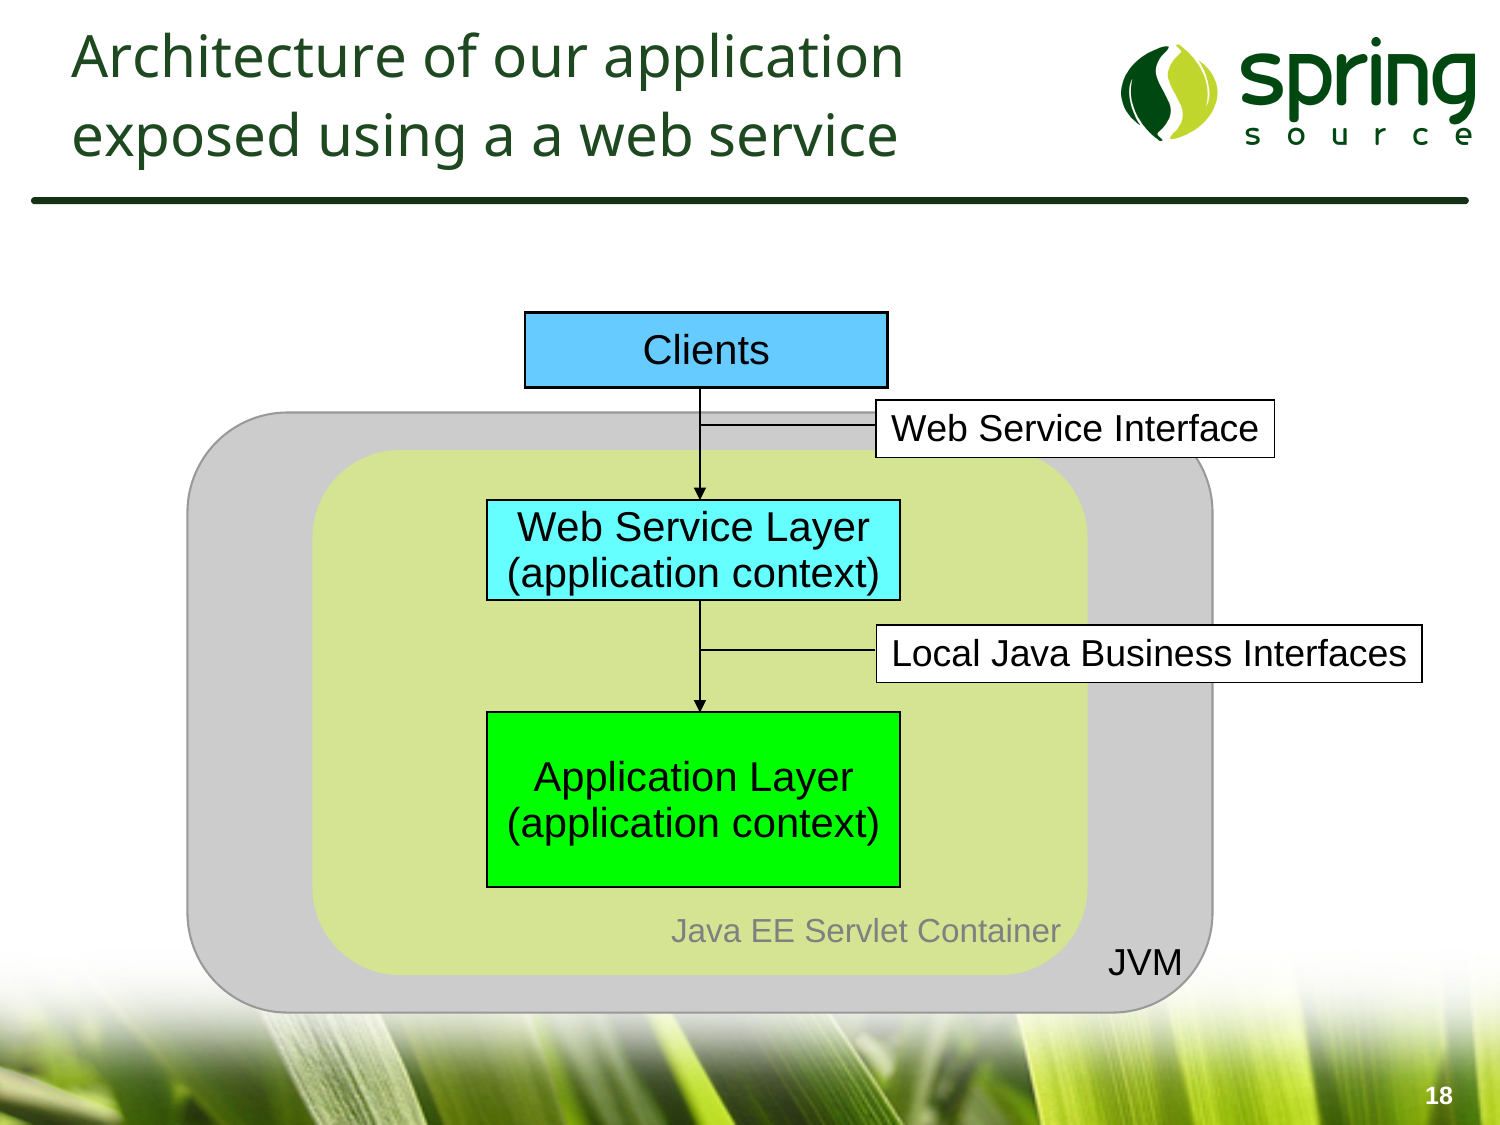

# Architecture of our application exposed using a a web service
Clients
Web Service Interface
JVM
Java EE Servlet Container
Web Service Layer (application context)
Local Java Business Interfaces
Application Layer
(application context)